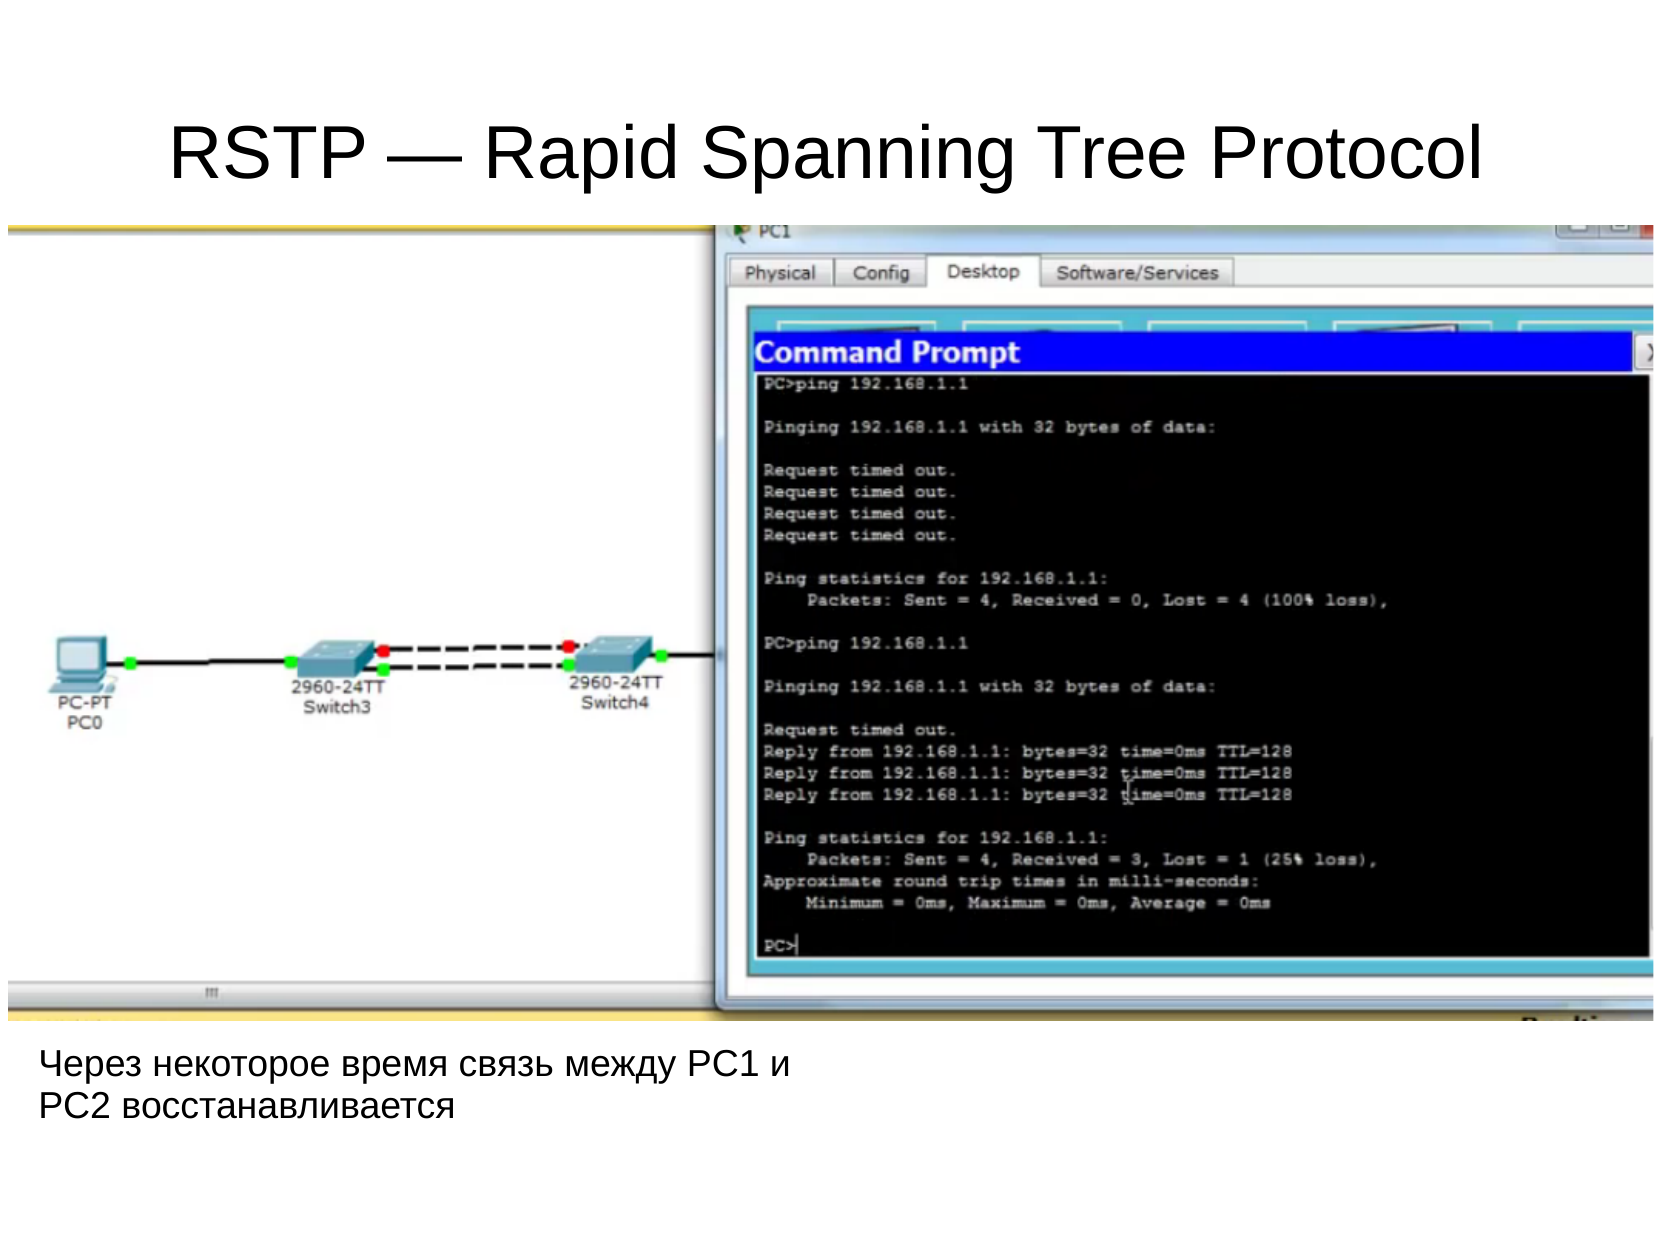

# RSTP — Rapid Spanning Tree Protocol
Через некоторое время связь между PC1 и PC2 восстанавливается